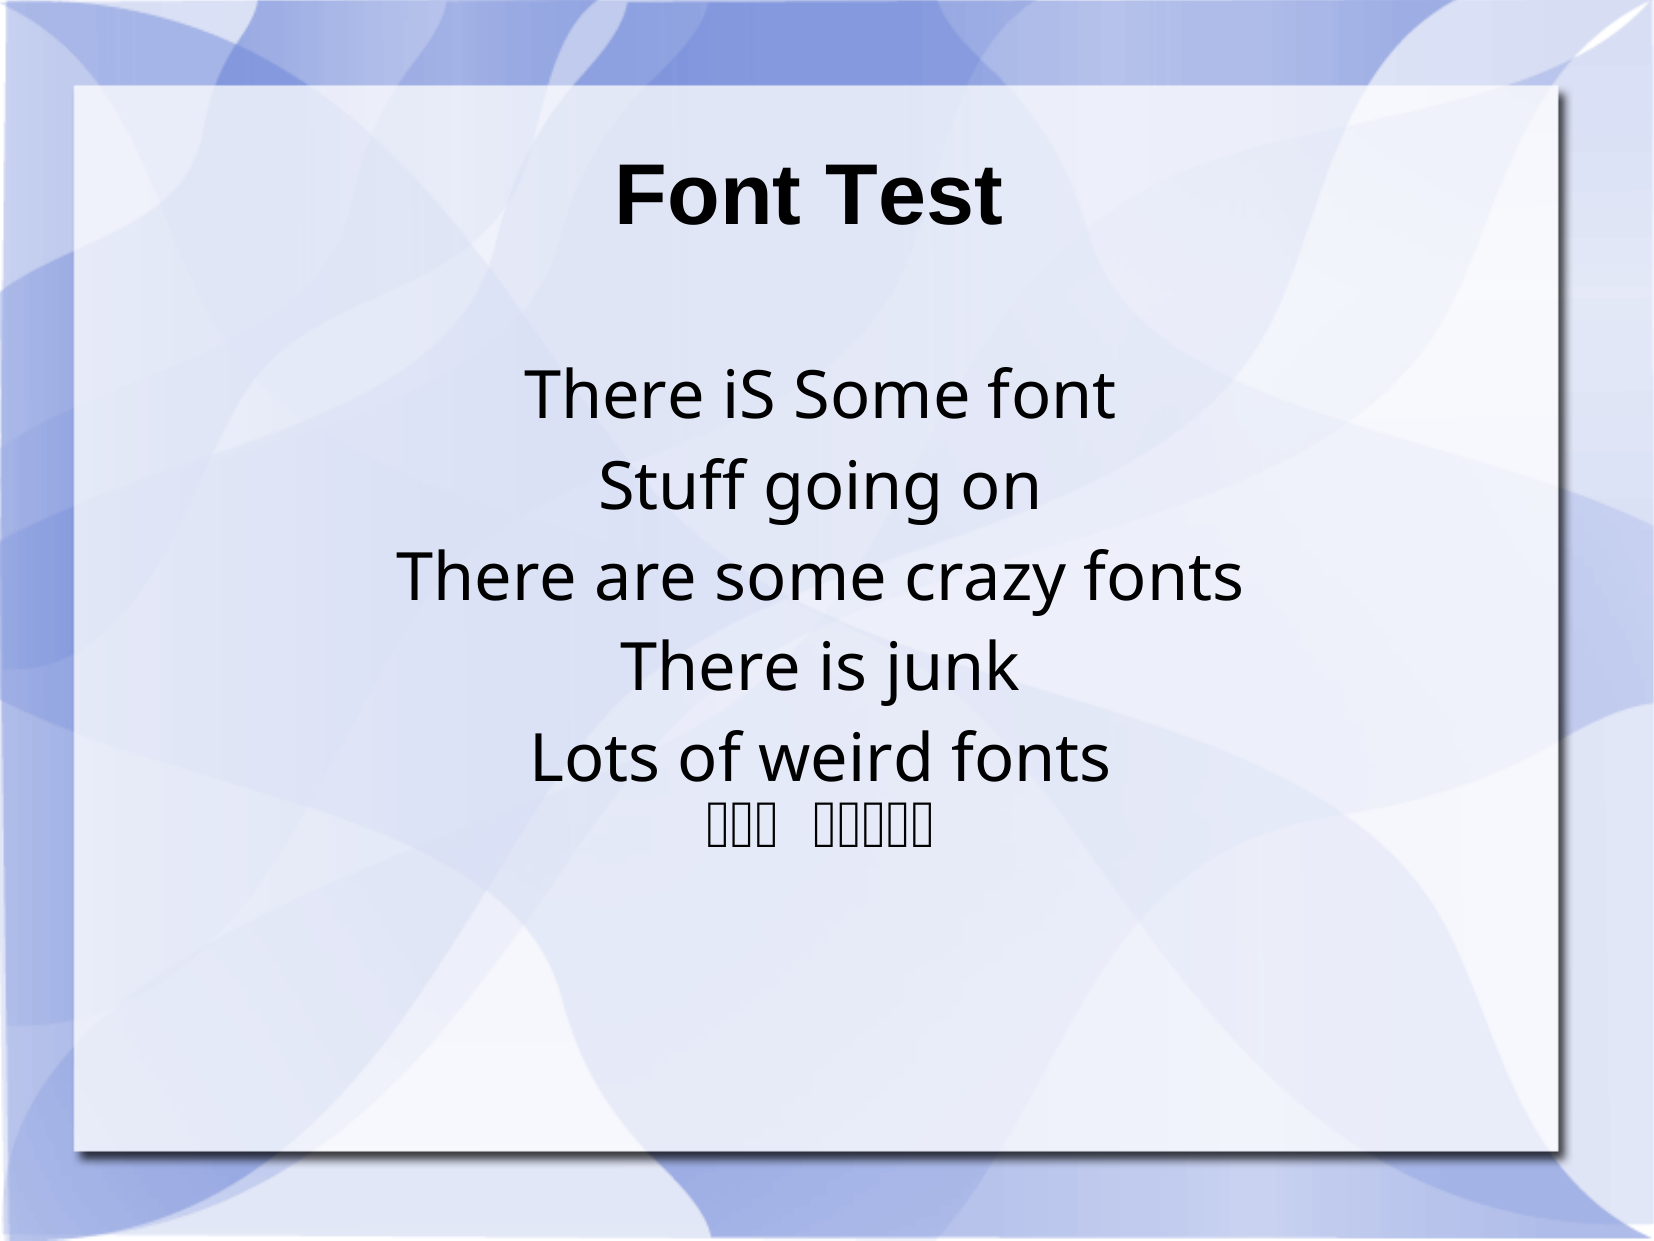

# Font Test
There iS Some font
Stuff going on
There are some crazy fonts
There is junk
Lots of weird fonts
WEB DINGS